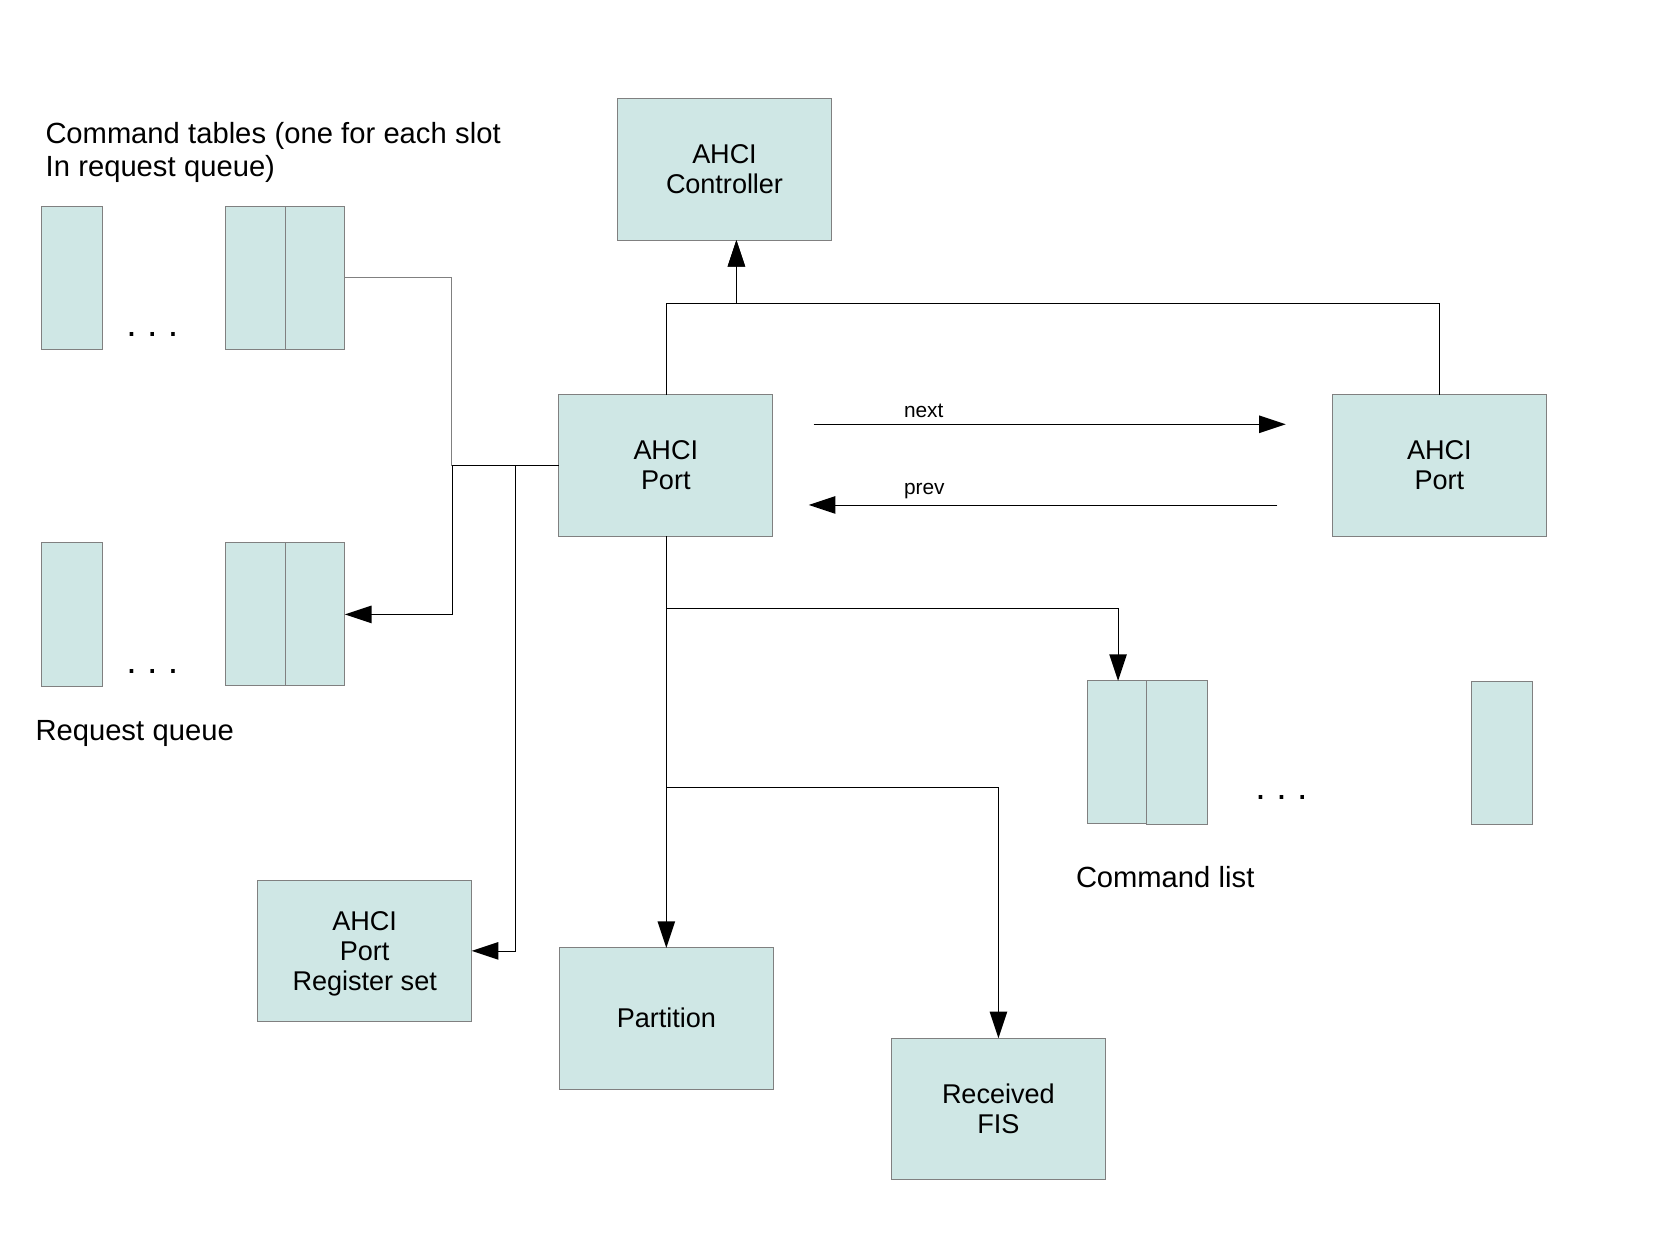

AHCI
Controller
Command tables (one for each slot
In request queue)
. . .
next
AHCI
Port
AHCI
Port
prev
. . .
Request queue
. . .
Command list
AHCI
Port
Register set
Partition
Received
FIS